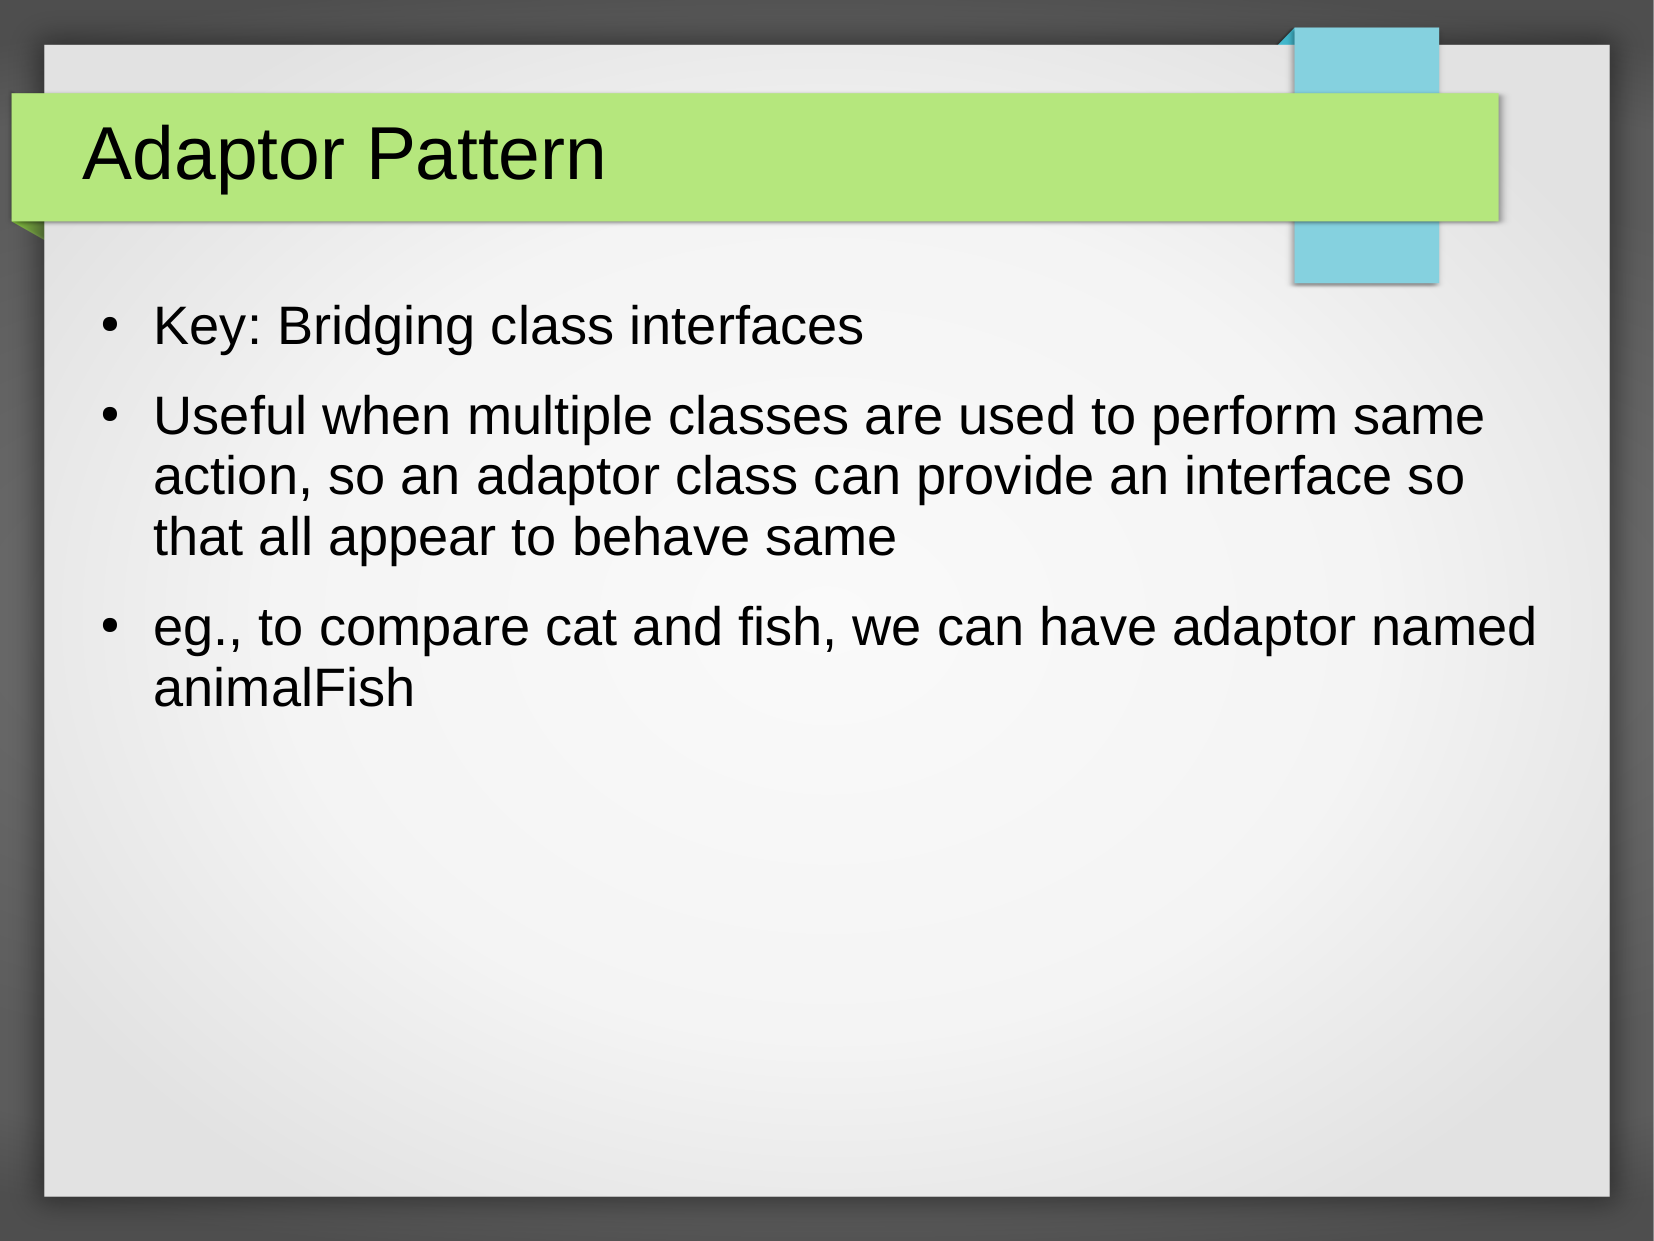

# Adaptor Pattern
Key: Bridging class interfaces
Useful when multiple classes are used to perform same action, so an adaptor class can provide an interface so that all appear to behave same
eg., to compare cat and fish, we can have adaptor named animalFish